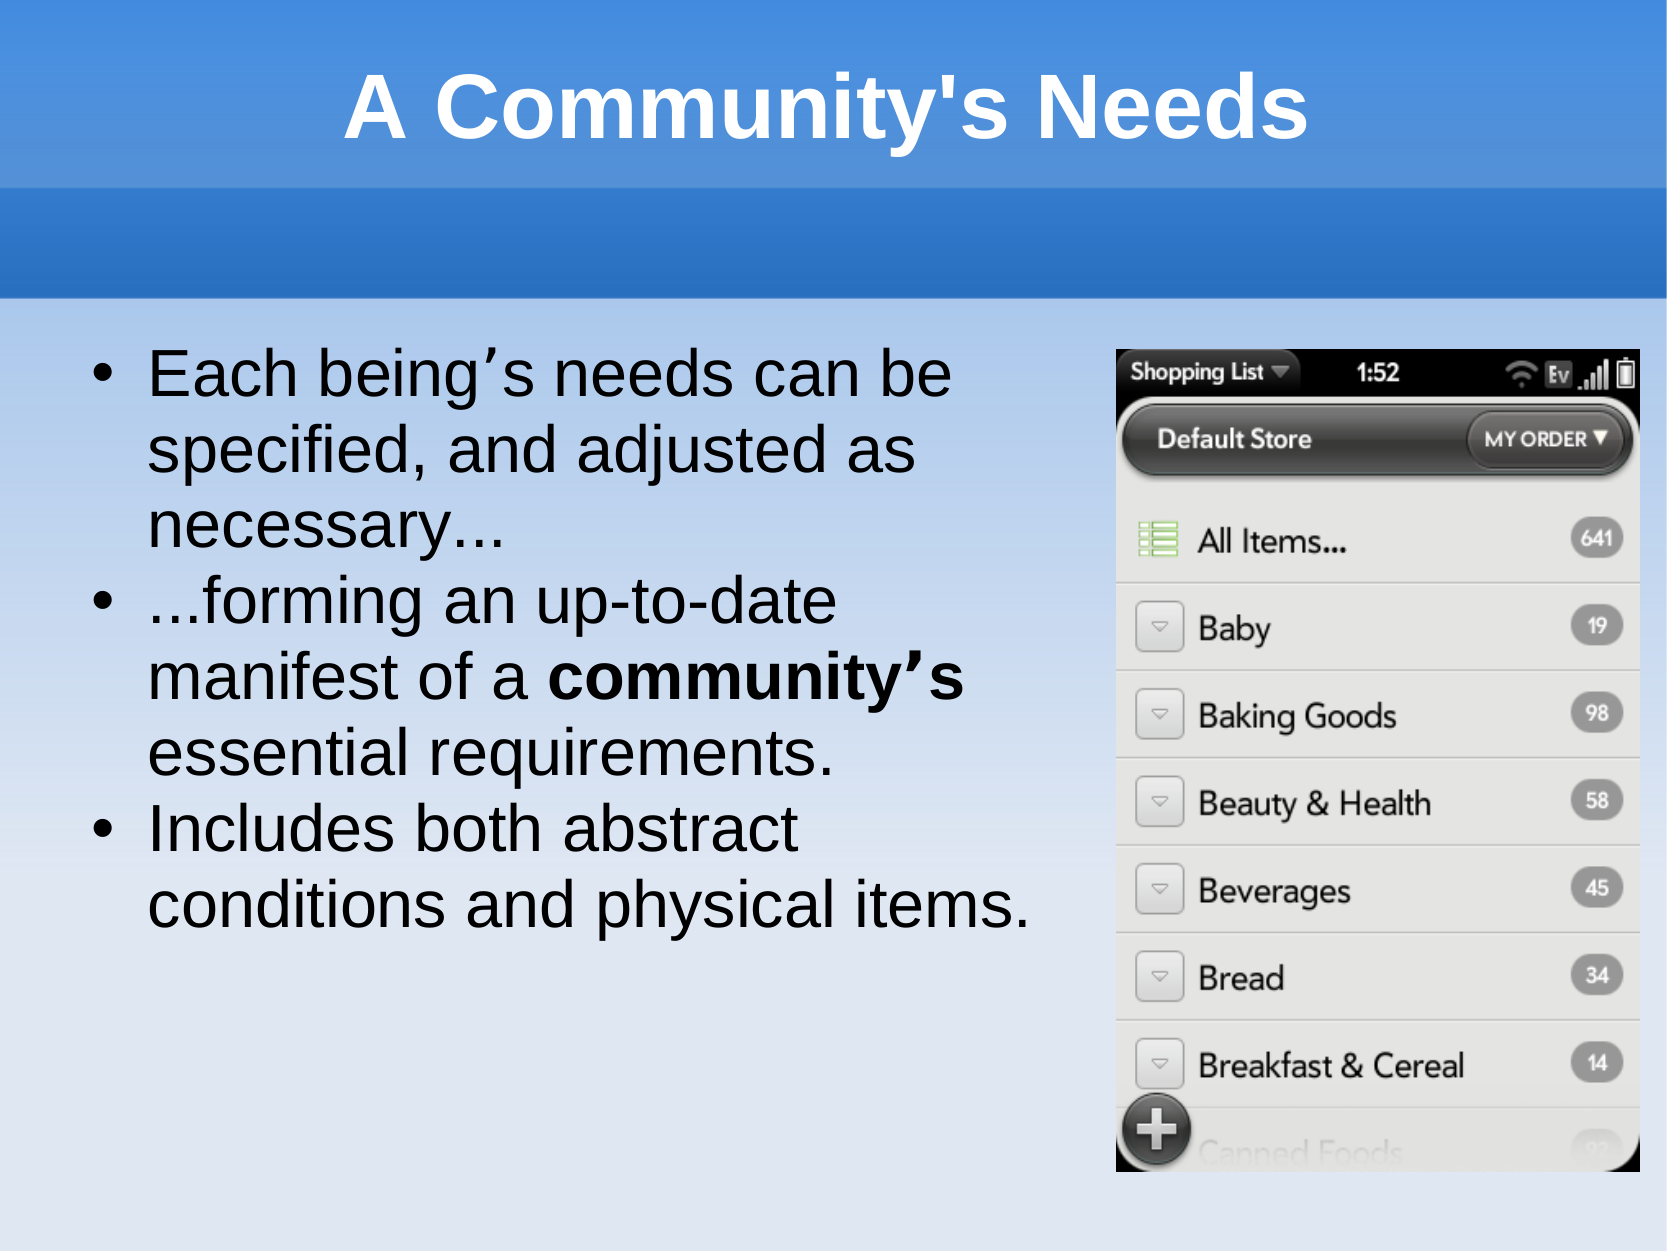

# A Community's Needs
Each being’s needs can be specified, and adjusted as necessary...
...forming an up-to-date manifest of a community’s essential requirements.
Includes both abstract conditions and physical items.